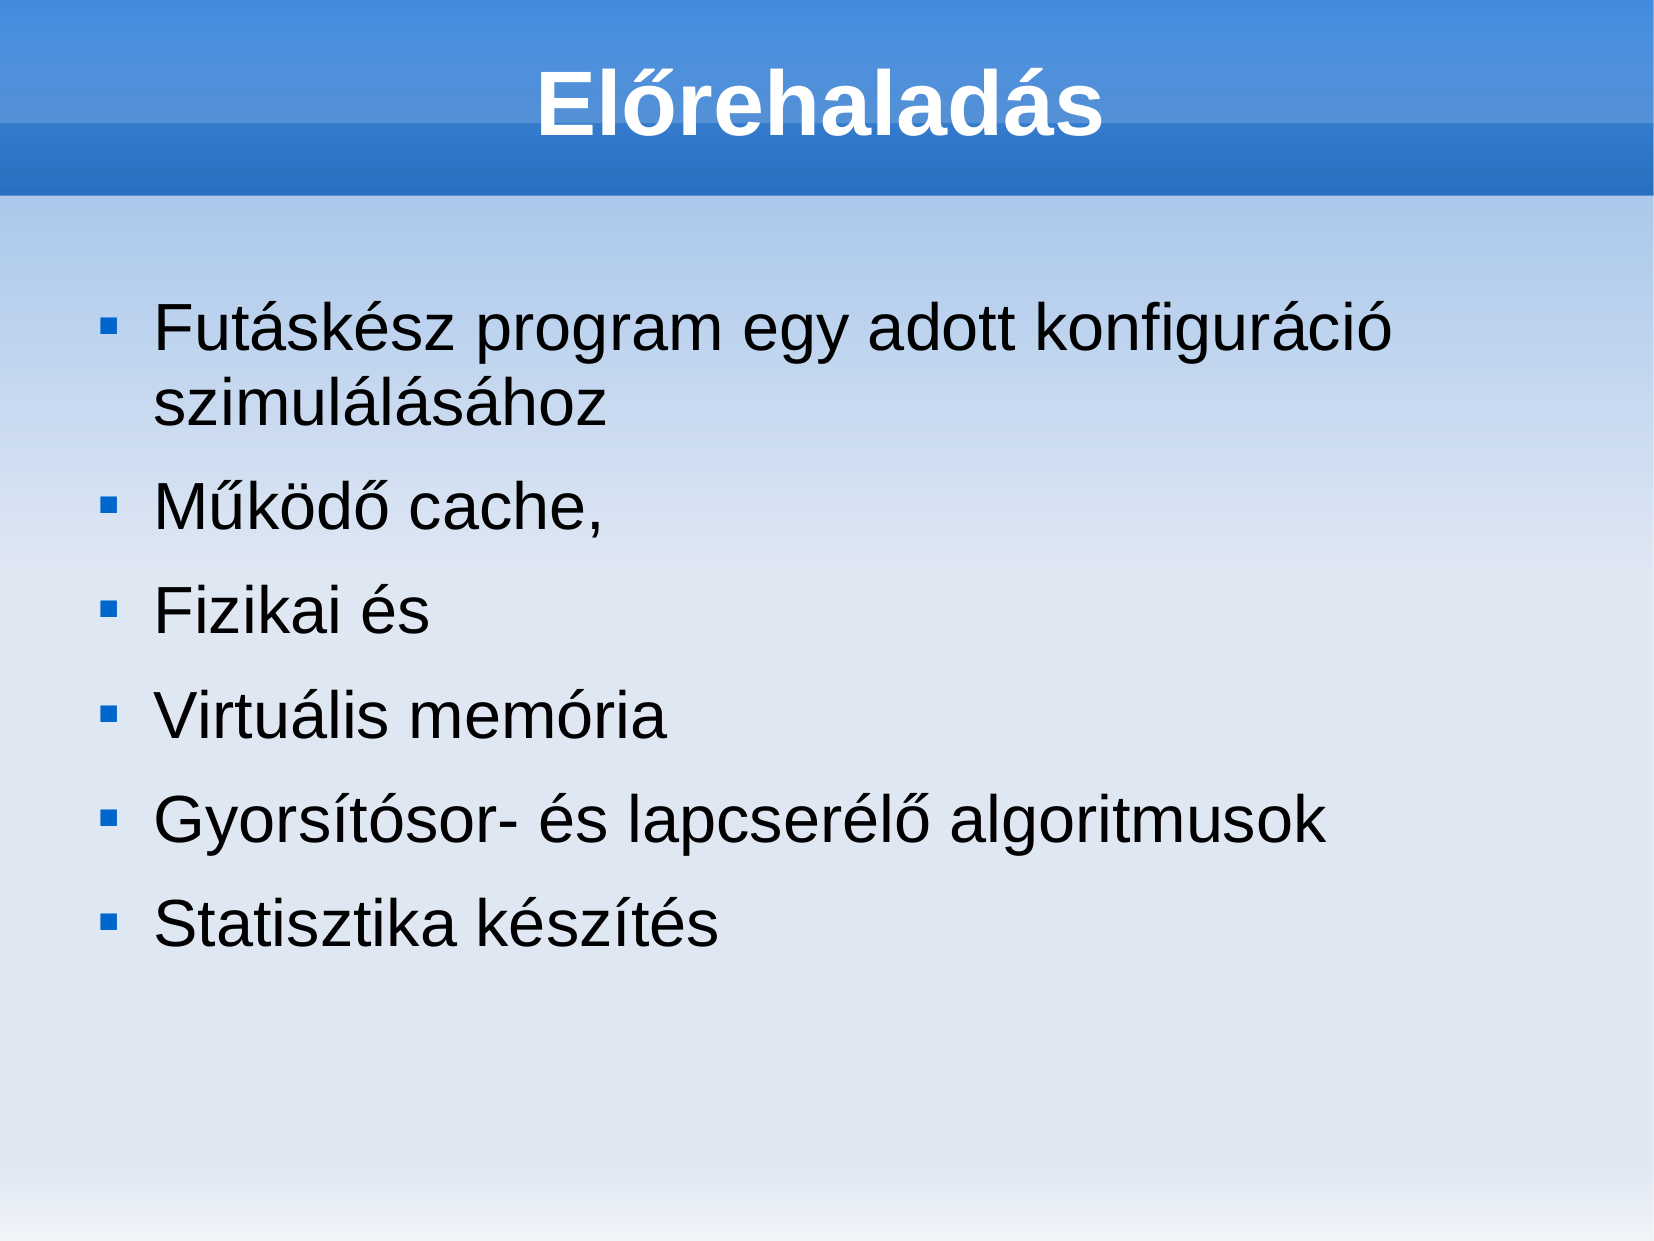

# Előrehaladás
Futáskész program egy adott konfiguráció szimulálásához
Működő cache,
Fizikai és
Virtuális memória
Gyorsítósor- és lapcserélő algoritmusok
Statisztika készítés